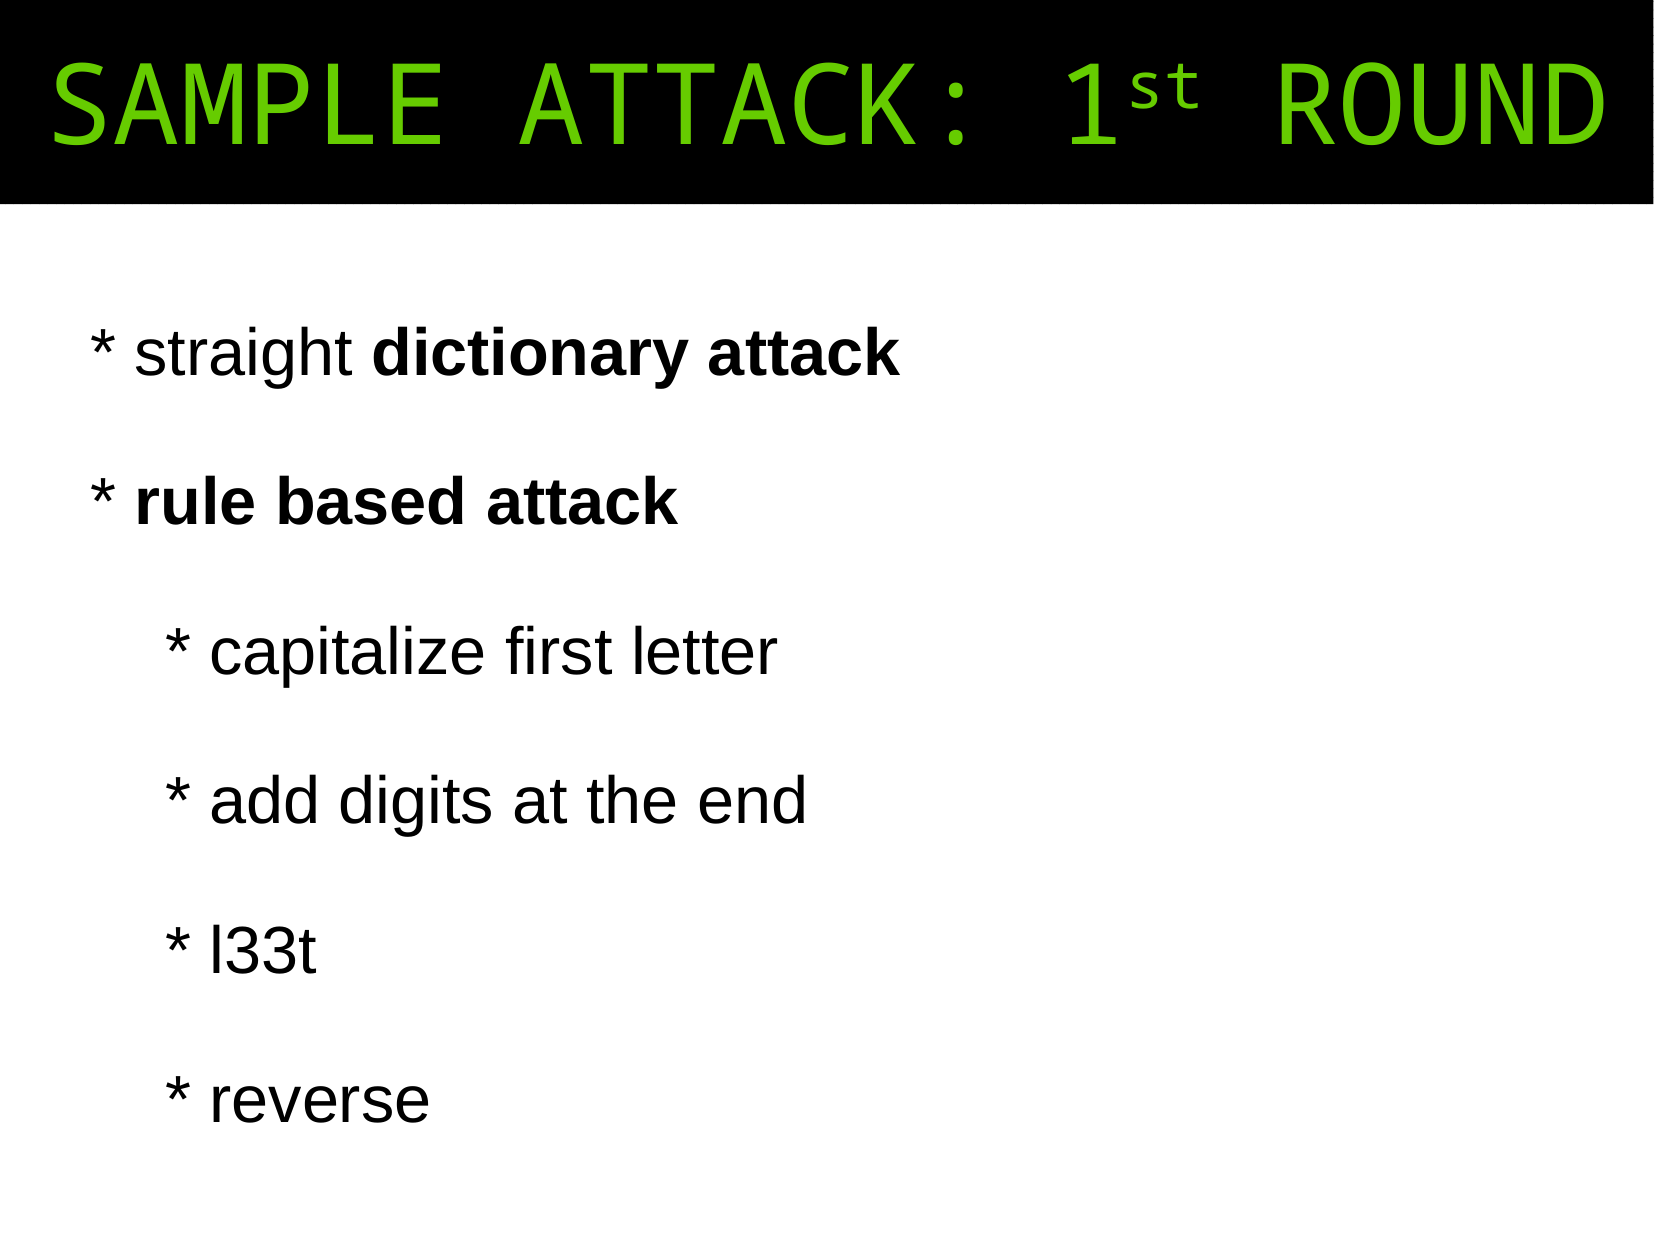

# SAMPLE ATTACK: 1st ROUND
* straight dictionary attack
* rule based attack
	* capitalize first letter
	* add digits at the end
	* l33t
	* reverse